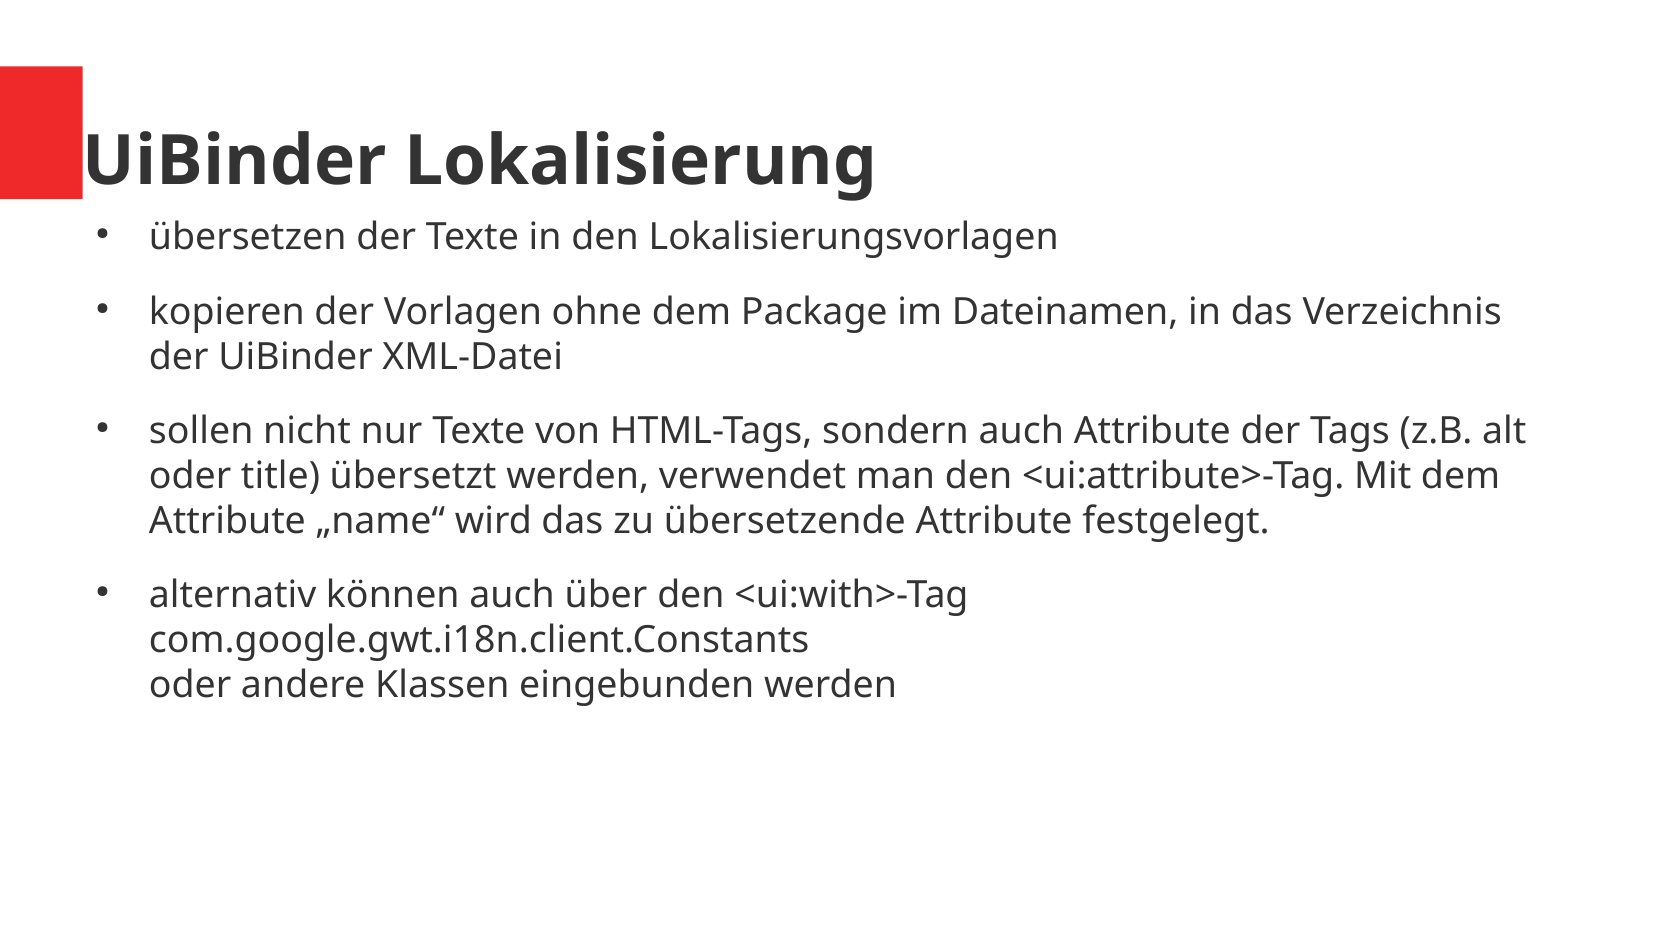

# UiBinder Lokalisierung
übersetzen der Texte in den Lokalisierungsvorlagen
kopieren der Vorlagen ohne dem Package im Dateinamen, in das Verzeichnis der UiBinder XML-Datei
sollen nicht nur Texte von HTML-Tags, sondern auch Attribute der Tags (z.B. alt oder title) übersetzt werden, verwendet man den <ui:attribute>-Tag. Mit dem Attribute „name“ wird das zu übersetzende Attribute festgelegt.
alternativ können auch über den <ui:with>-Tag
com.google.gwt.i18n.client.Constants
oder andere Klassen eingebunden werden